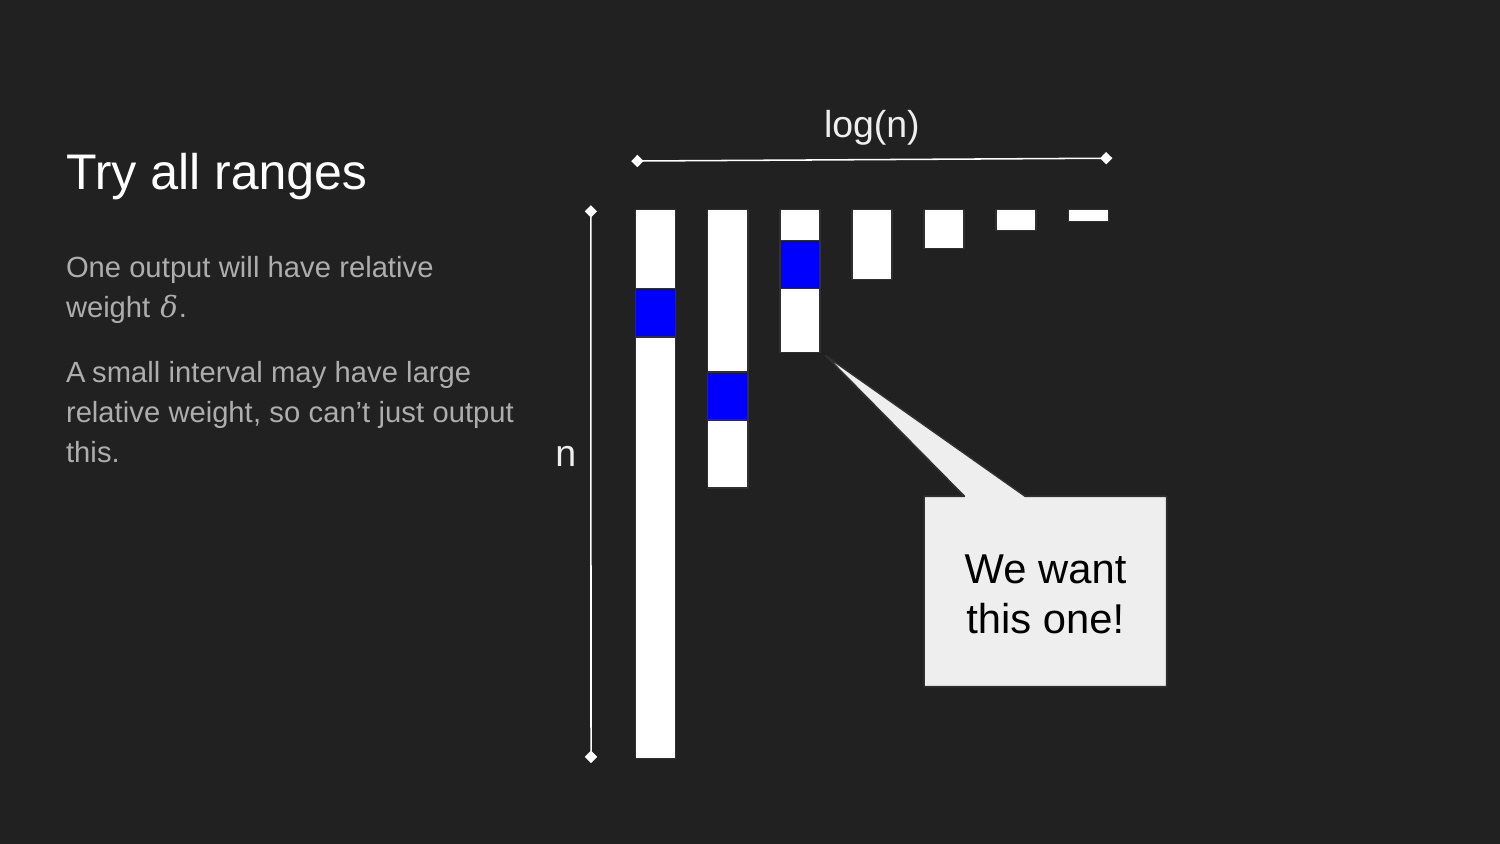

log(n)
# Try all ranges
One output will have relative weight 𝛿.
A small interval may have large relative weight, so can’t just output this.
n
We want this one!